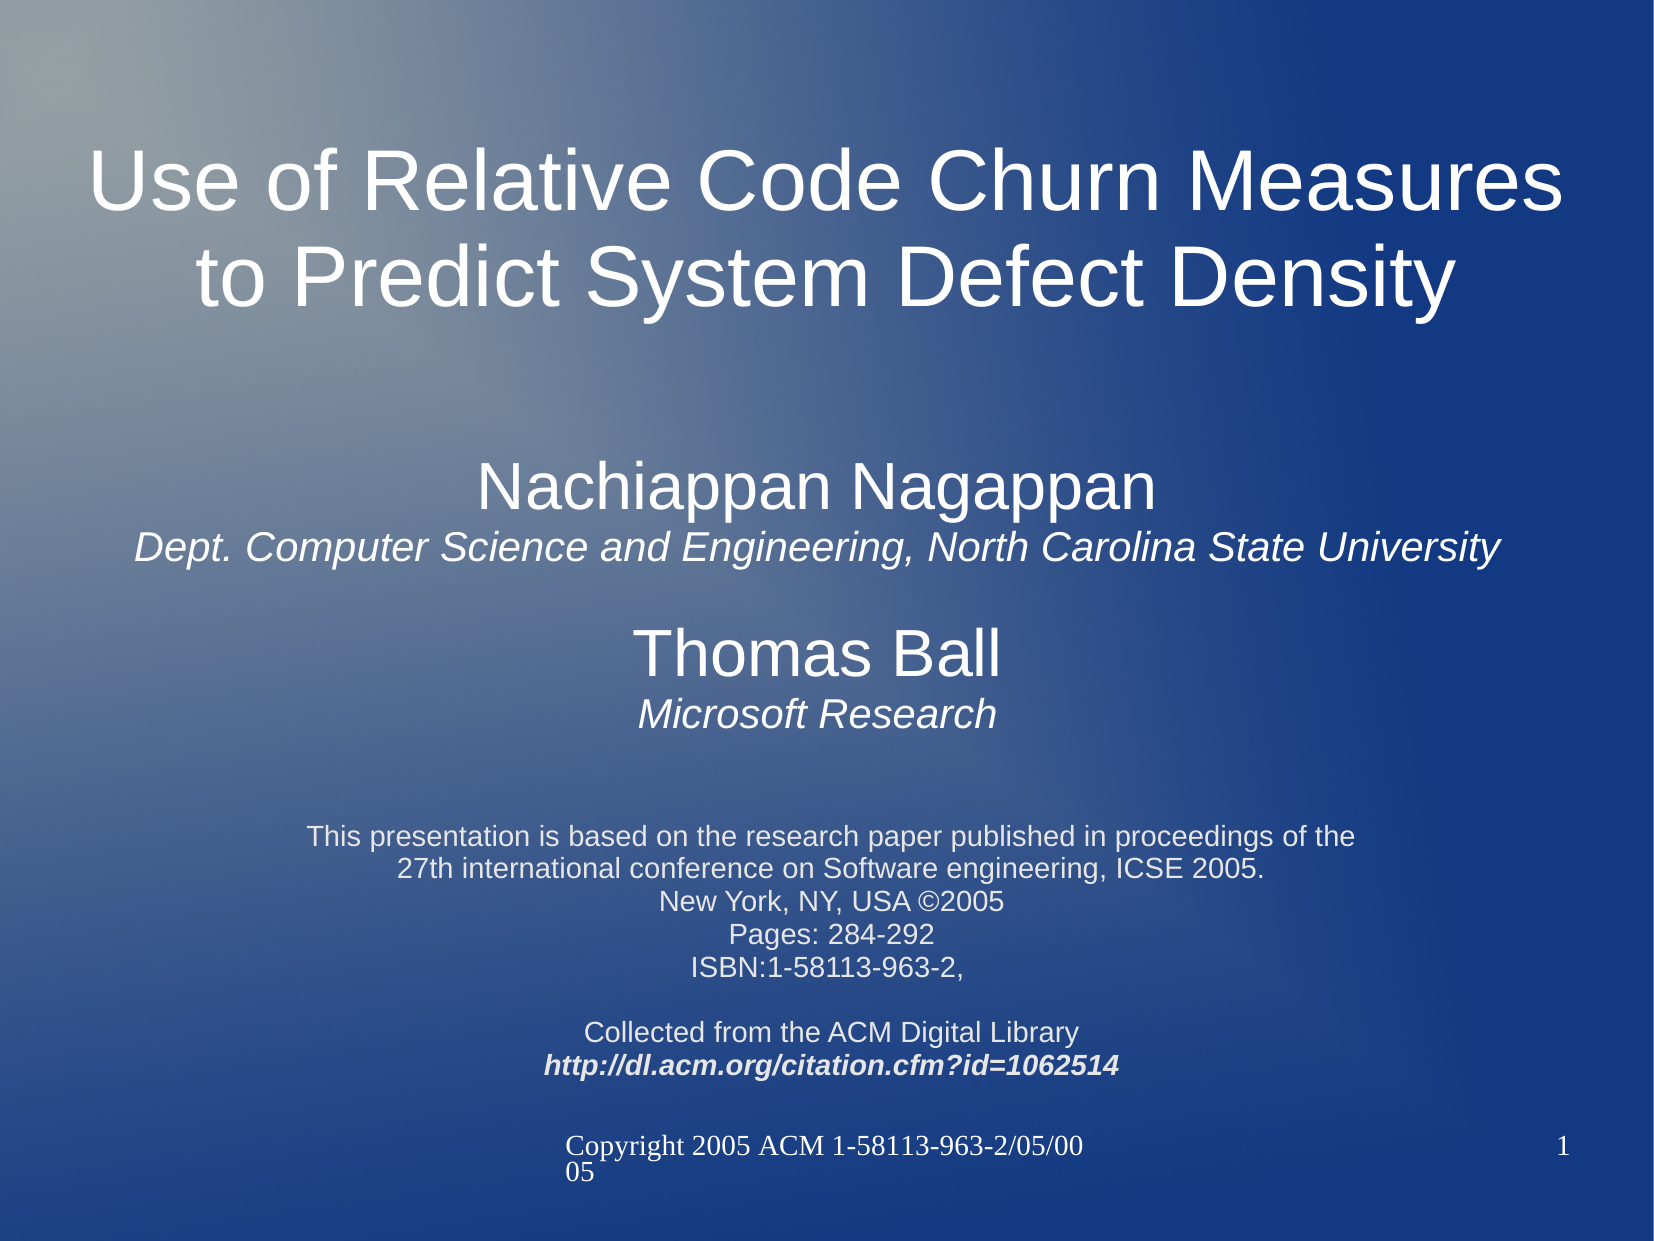

# Use of Relative Code Churn Measures to Predict System Defect Density
Nachiappan Nagappan
Dept. Computer Science and Engineering, North Carolina State University
Thomas Ball
Microsoft Research
This presentation is based on the research paper published in proceedings of the
27th international conference on Software engineering, ICSE 2005.
New York, NY, USA ©2005
Pages: 284-292
ISBN:1-58113-963-2,
Collected from the ACM Digital Library
http://dl.acm.org/citation.cfm?id=1062514
Copyright 2005 ACM 1-58113-963-2/05/0005
1